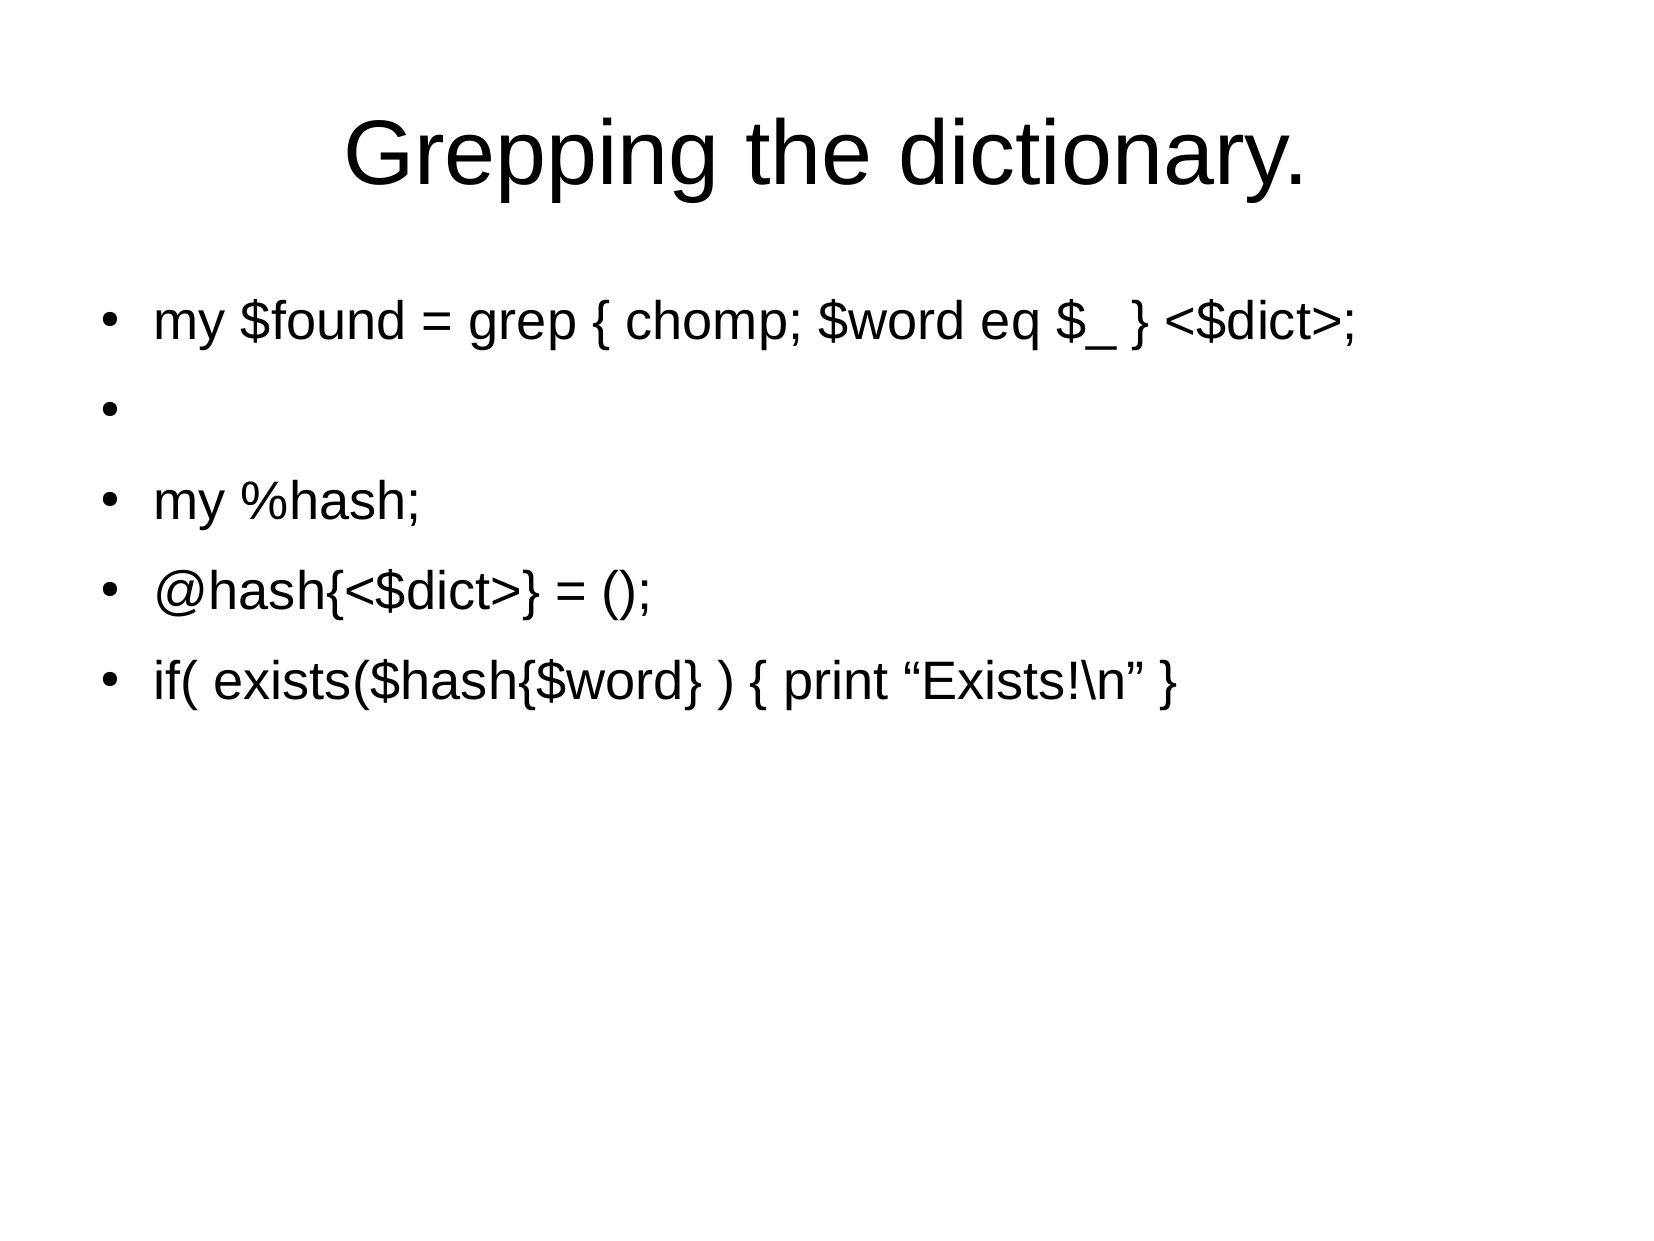

# Grepping the dictionary.
my $found = grep { chomp; $word eq $_ } <$dict>;
my %hash;
@hash{<$dict>} = ();
if( exists($hash{$word} ) { print “Exists!\n” }